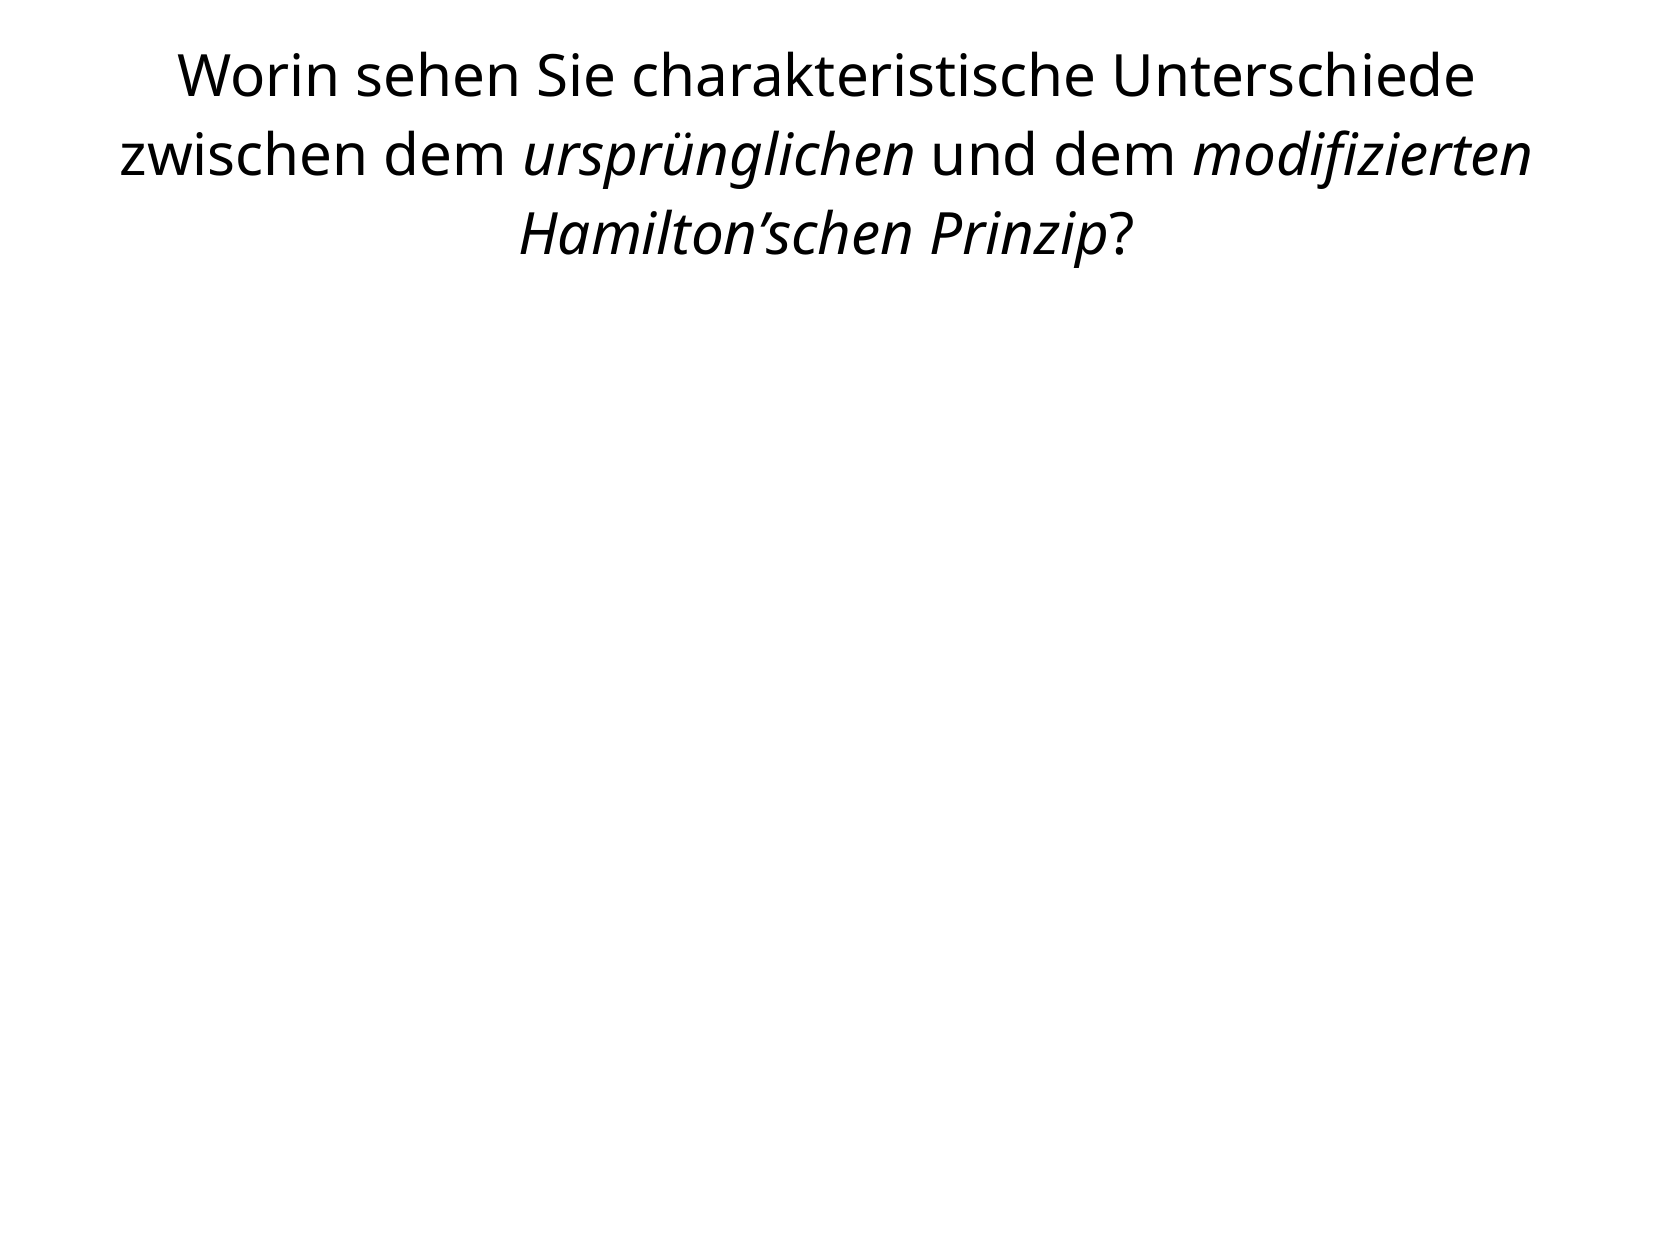

# Worin sehen Sie charakteristische Unterschiede zwischen dem ursprünglichen und dem modifizierten Hamilton’schen Prinzip?